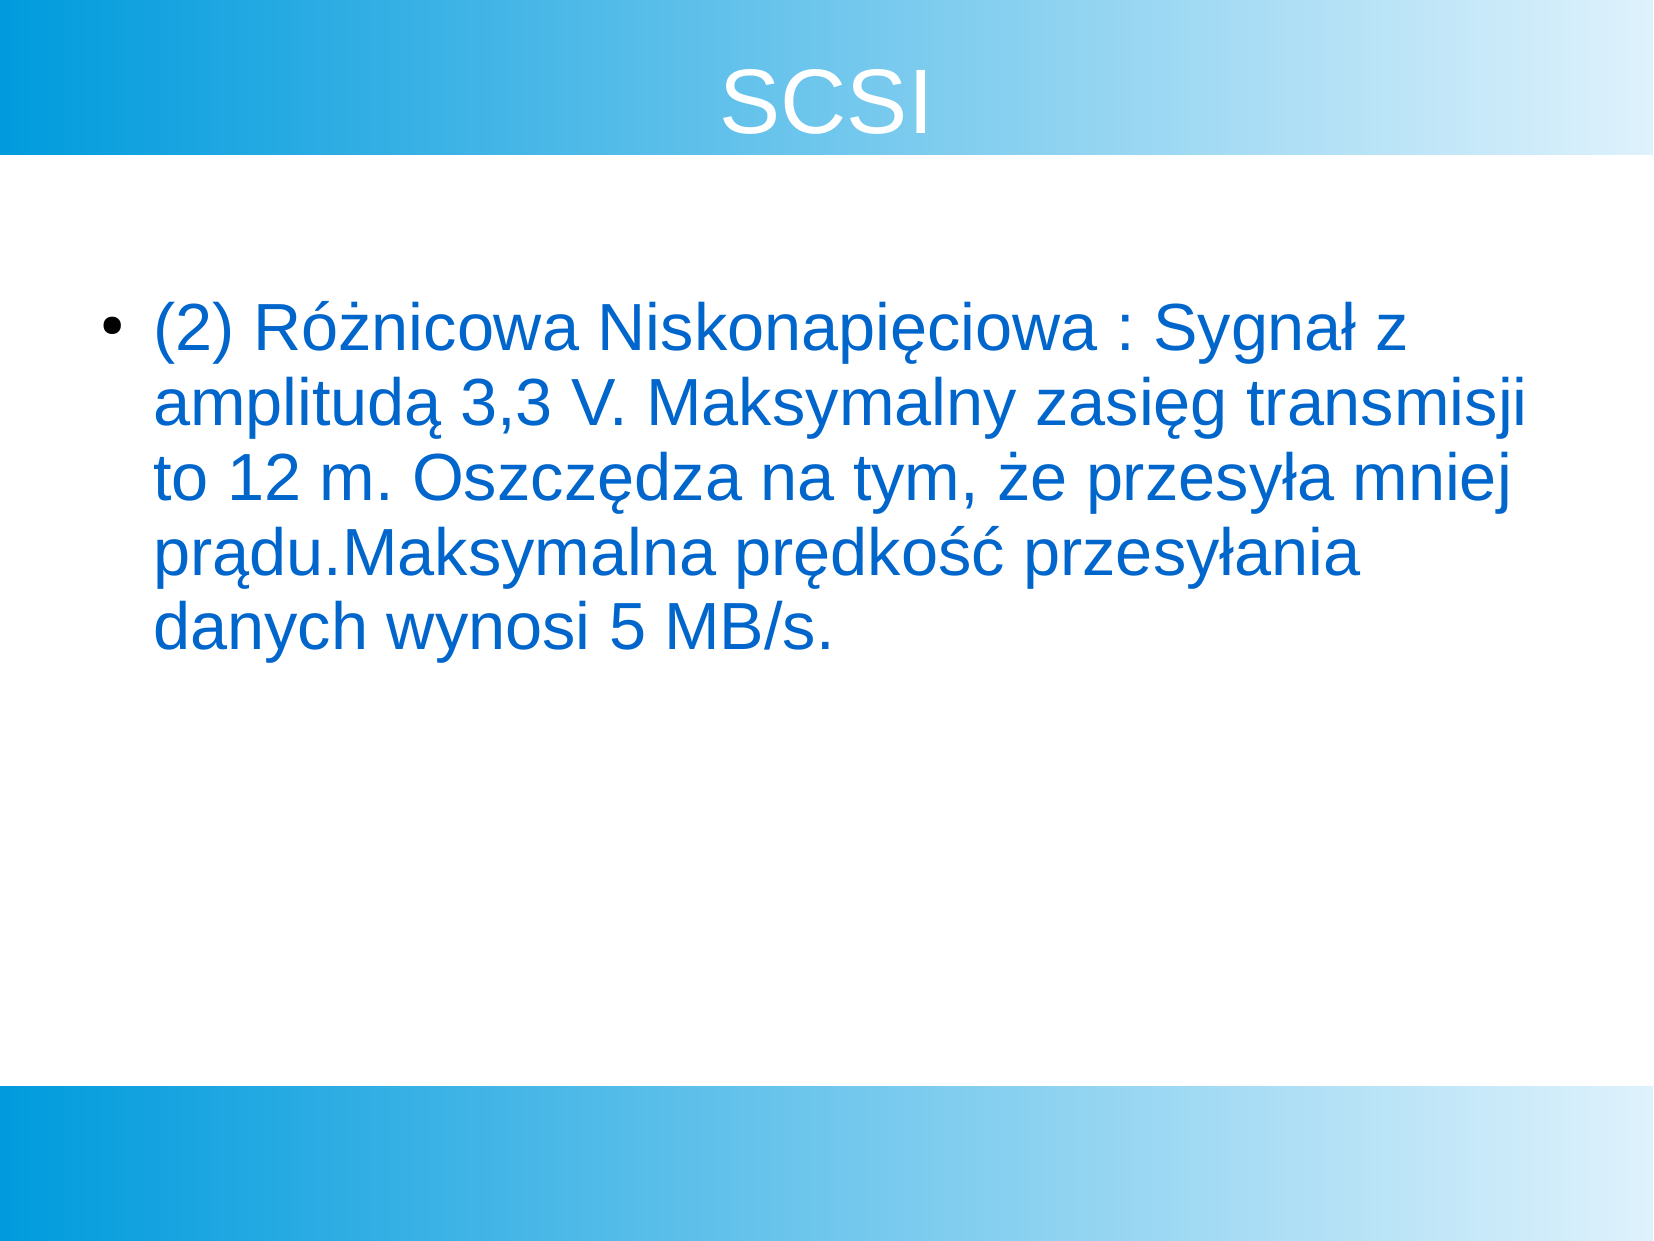

# SCSI
(2) Różnicowa Niskonapięciowa : Sygnał z amplitudą 3,3 V. Maksymalny zasięg transmisji to 12 m. Oszczędza na tym, że przesyła mniej prądu.Maksymalna prędkość przesyłania danych wynosi 5 MB/s.